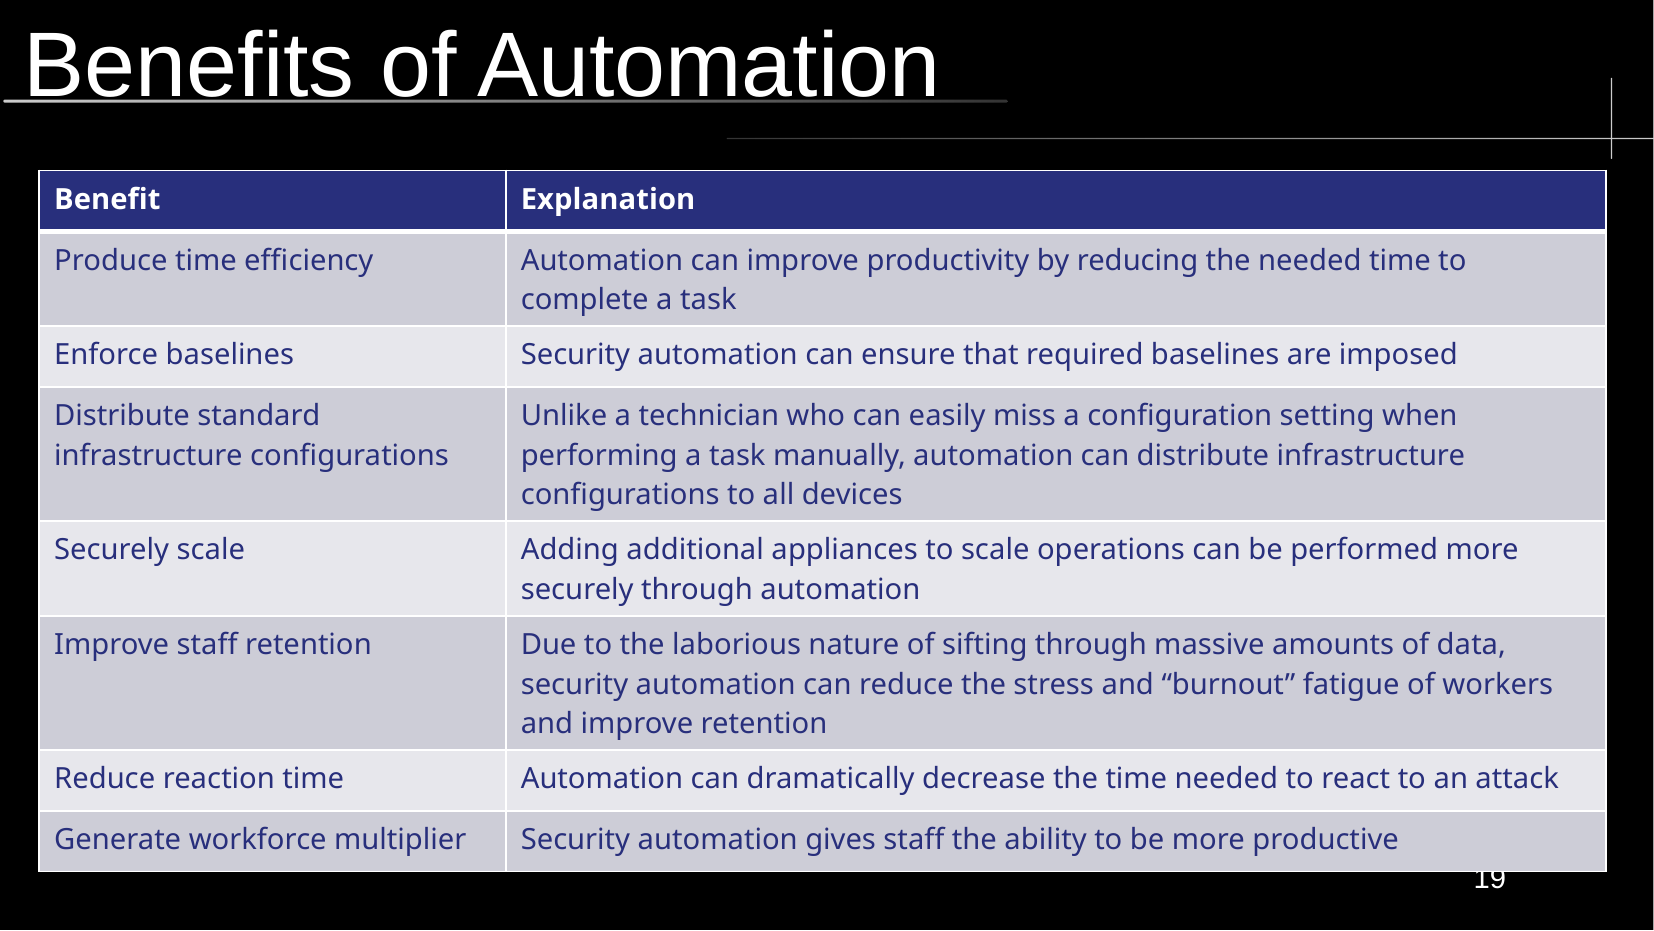

# Benefits of Automation
| Benefit | Explanation |
| --- | --- |
| Produce time efficiency | Automation can improve productivity by reducing the needed time to complete a task |
| Enforce baselines | Security automation can ensure that required baselines are imposed |
| Distribute standard infrastructure configurations | Unlike a technician who can easily miss a configuration setting when performing a task manually, automation can distribute infrastructure configurations to all devices |
| Securely scale | Adding additional appliances to scale operations can be performed more securely through automation |
| Improve staff retention | Due to the laborious nature of sifting through massive amounts of data, security automation can reduce the stress and “burnout” fatigue of workers and improve retention |
| Reduce reaction time | Automation can dramatically decrease the time needed to react to an attack |
| Generate workforce multiplier | Security automation gives staff the ability to be more productive |
19